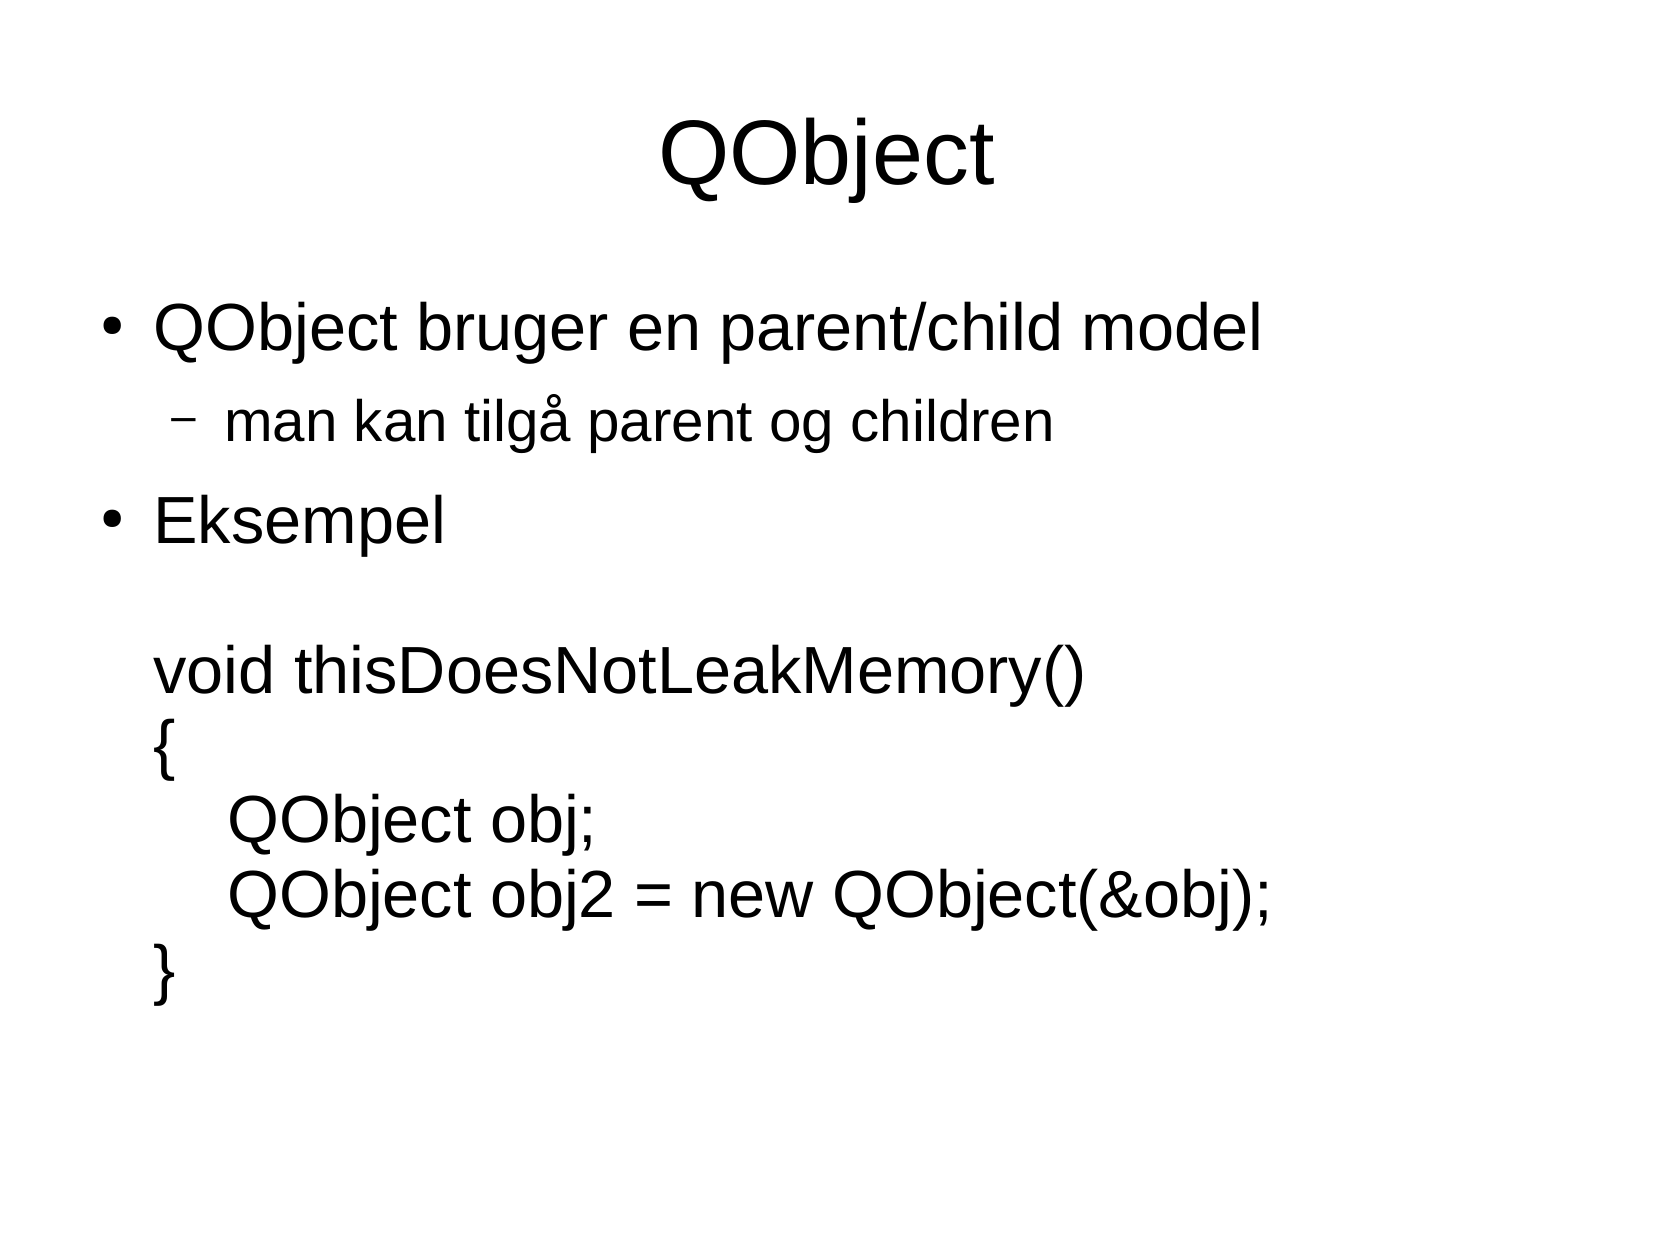

# QObject
QObject bruger en parent/child model
man kan tilgå parent og children
Eksempel
void thisDoesNotLeakMemory()
{
 QObject obj;
 QObject obj2 = new QObject(&obj);
}